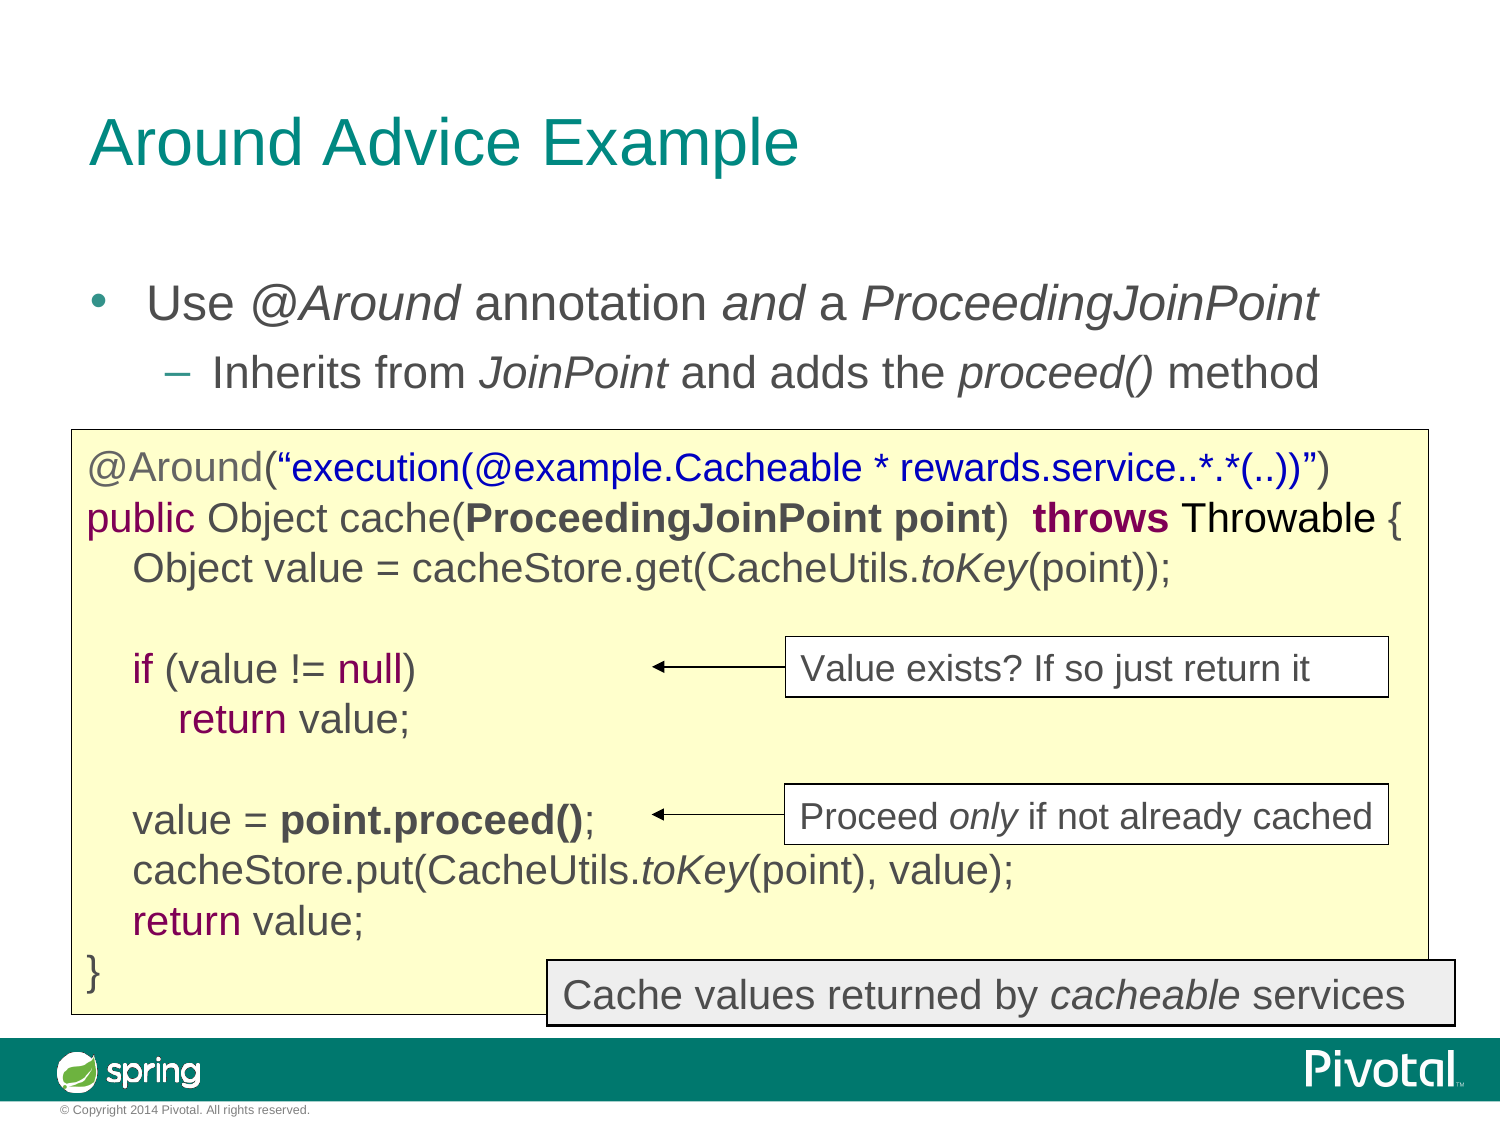

# Around Advice Example
Use @Around annotation and a ProceedingJoinPoint
Inherits from JoinPoint and adds the proceed() method
@Around(“execution(@example.Cacheable * rewards.service..*.*(..))”)
public Object cache(ProceedingJoinPoint point) throws Throwable {
 Object value = cacheStore.get(CacheUtils.toKey(point));
 if (value != null)
 return value;
 value = point.proceed();
 cacheStore.put(CacheUtils.toKey(point), value);
 return value;
}
Value exists? If so just return it
Proceed only if not already cached
Cache values returned by cacheable services